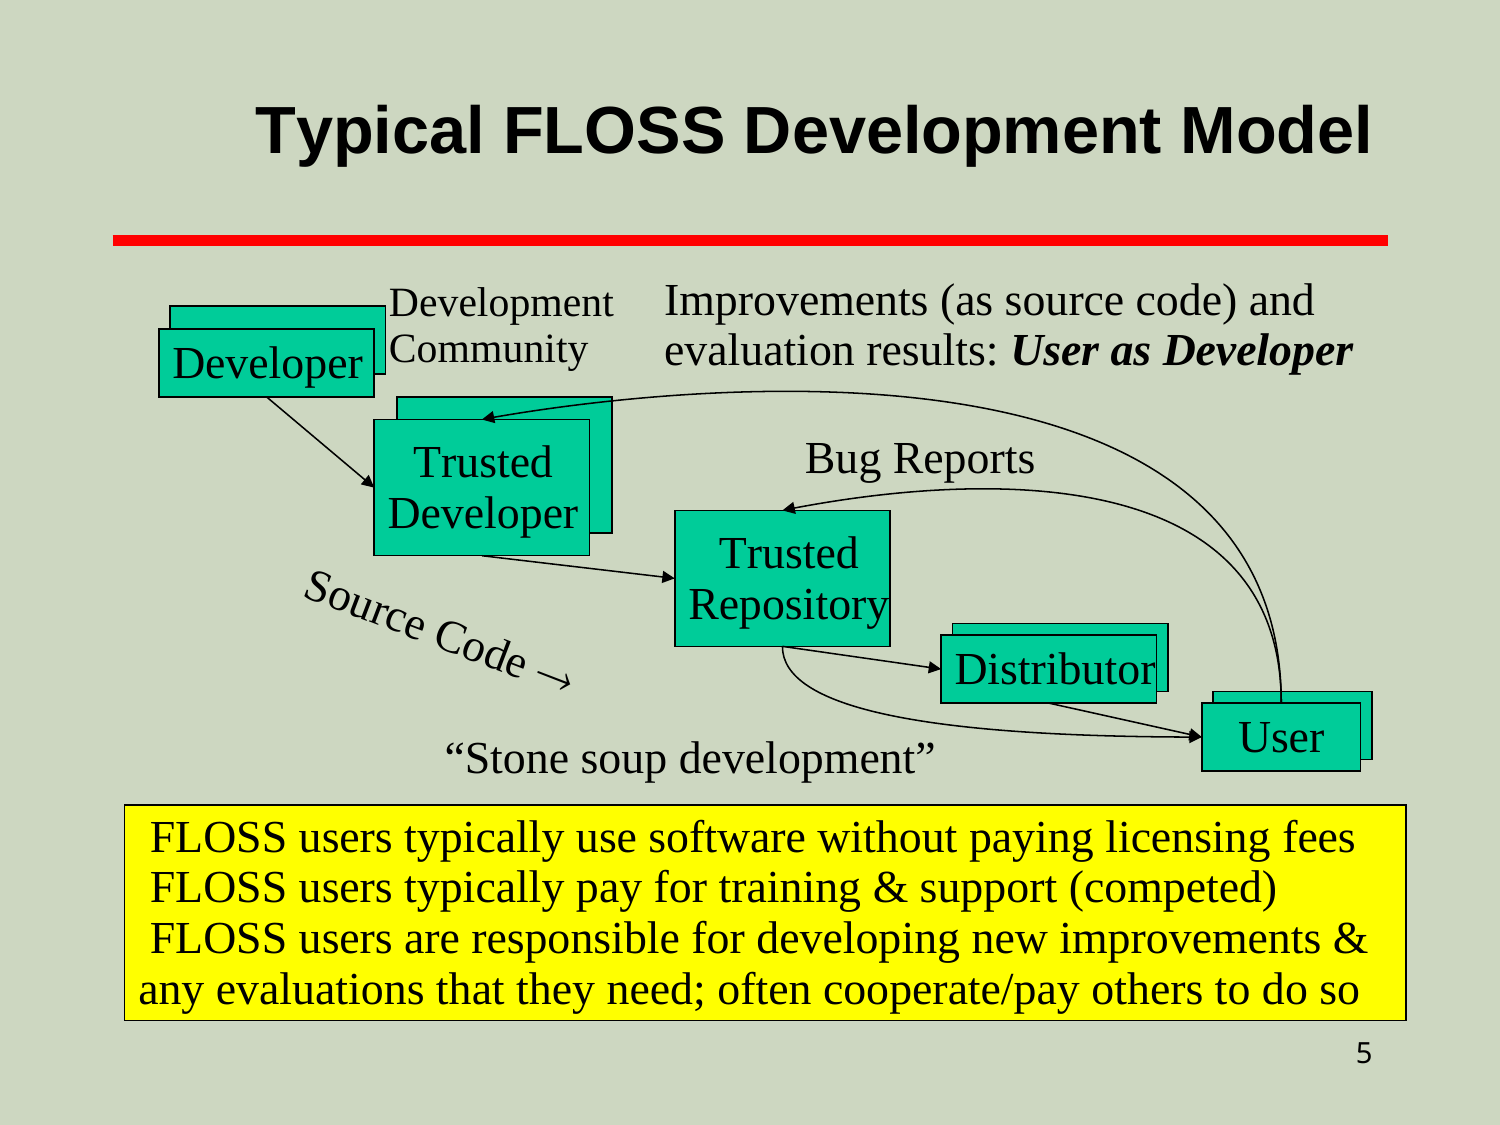

# Typical FLOSS Development Model
Improvements (as source code) and evaluation results: User as Developer
Development
Community
Developer
Trusted
Developer
Bug Reports
Trusted
Repository
Source Code 
Distributor
User
“Stone soup development”
 FLOSS users typically use software without paying licensing fees
 FLOSS users typically pay for training & support (competed)
 FLOSS users are responsible for developing new improvements &
any evaluations that they need; often cooperate/pay others to do so